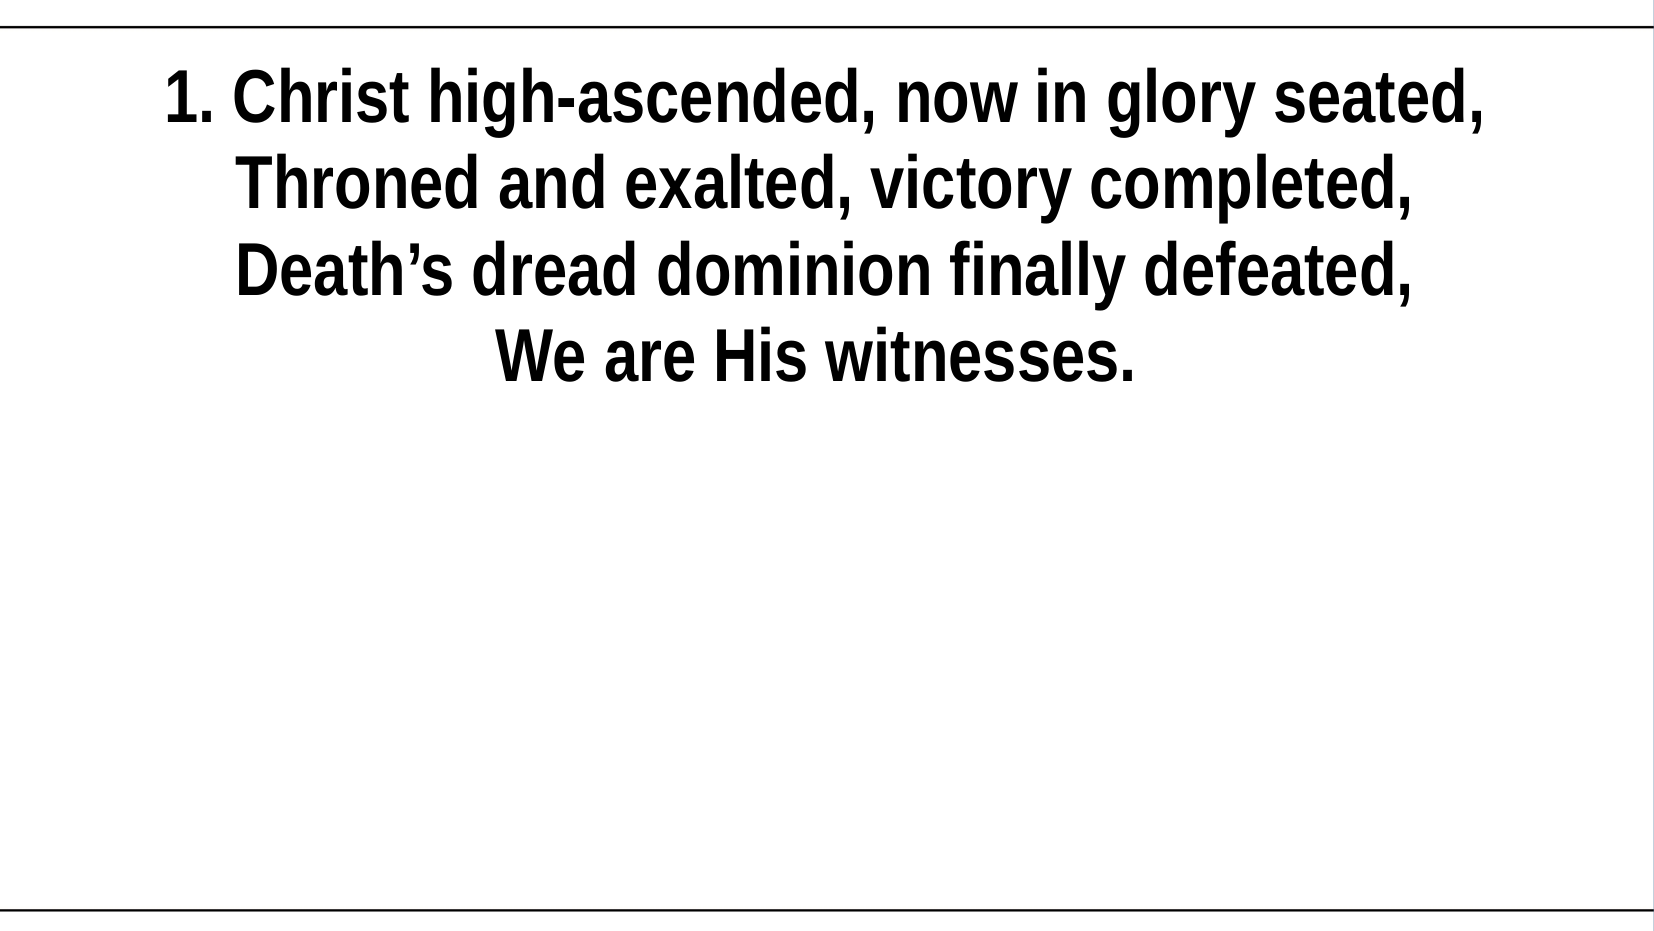

1. Christ high-ascended, now in glory seated,
Throned and exalted, victory completed,
Death’s dread dominion finally defeated,
We are His witnesses.